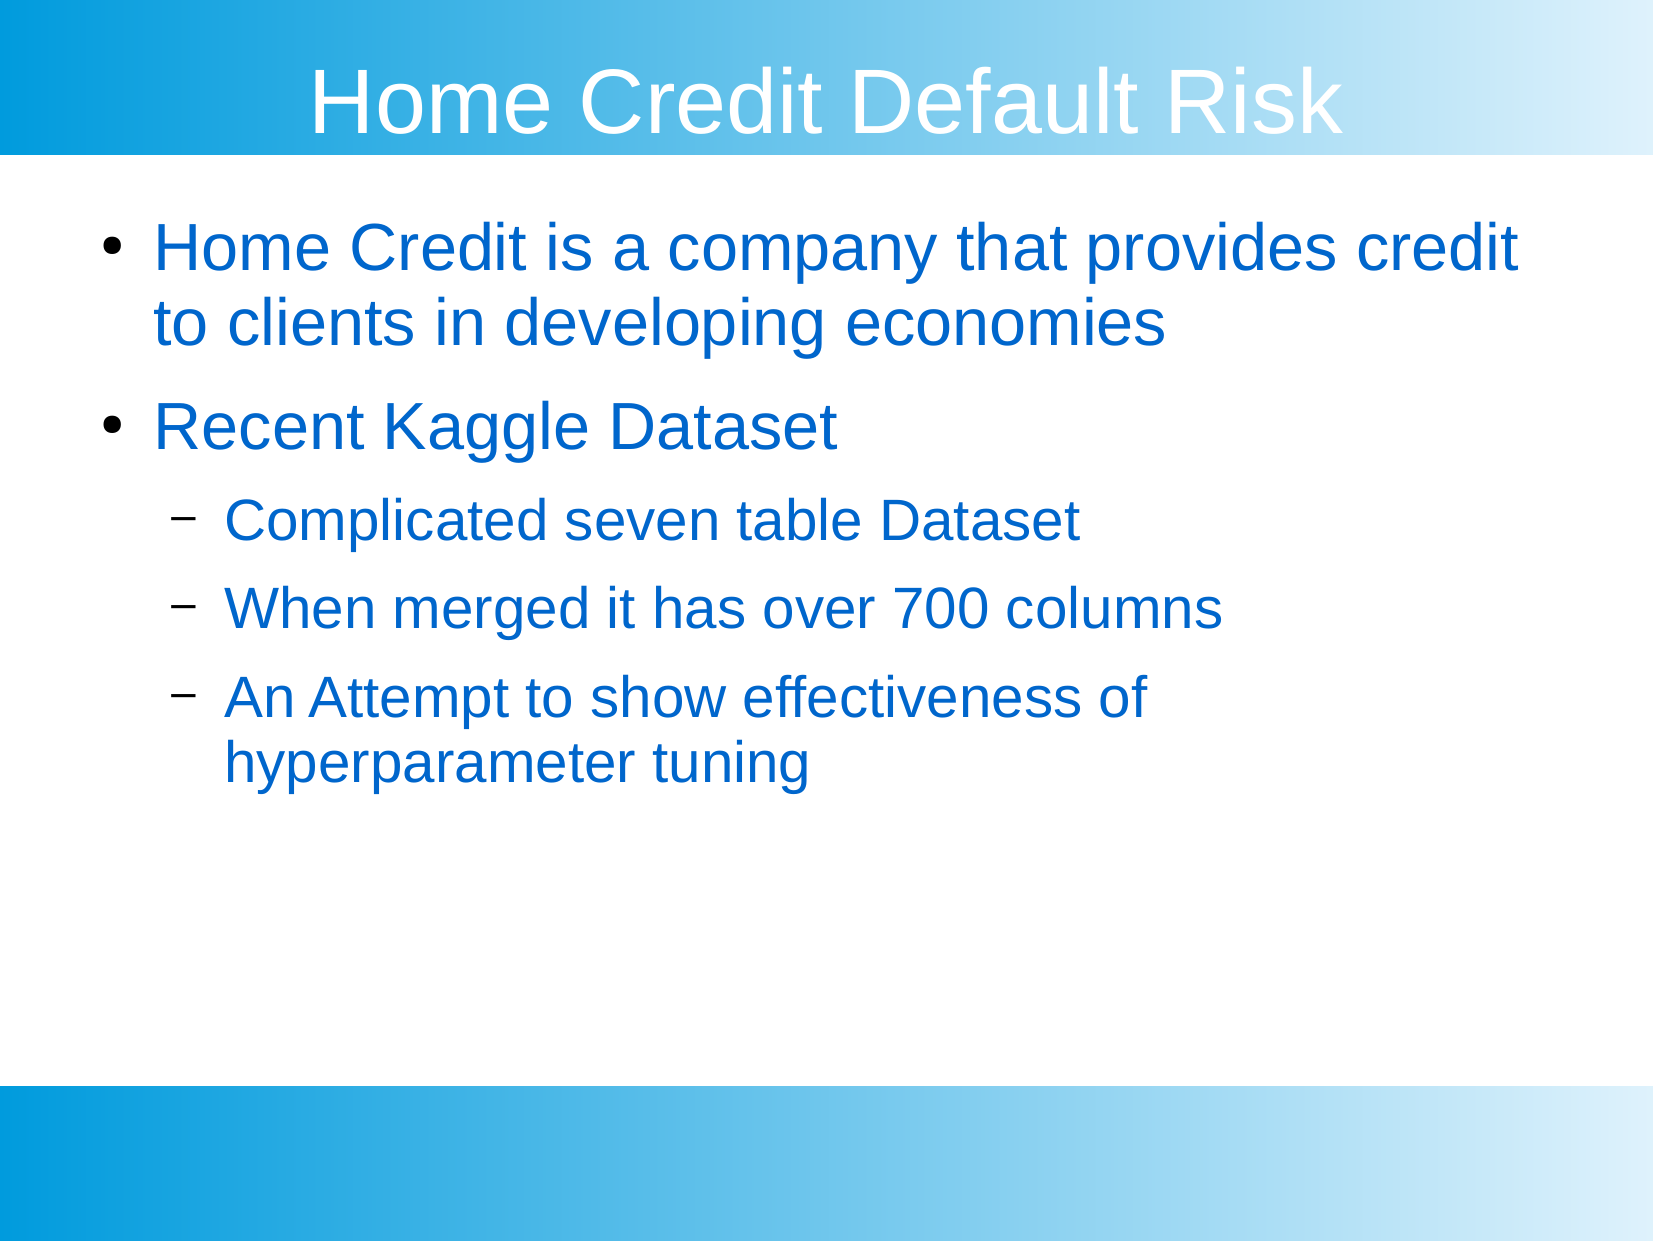

# Home Credit Default Risk
Home Credit is a company that provides credit to clients in developing economies
Recent Kaggle Dataset
Complicated seven table Dataset
When merged it has over 700 columns
An Attempt to show effectiveness of hyperparameter tuning